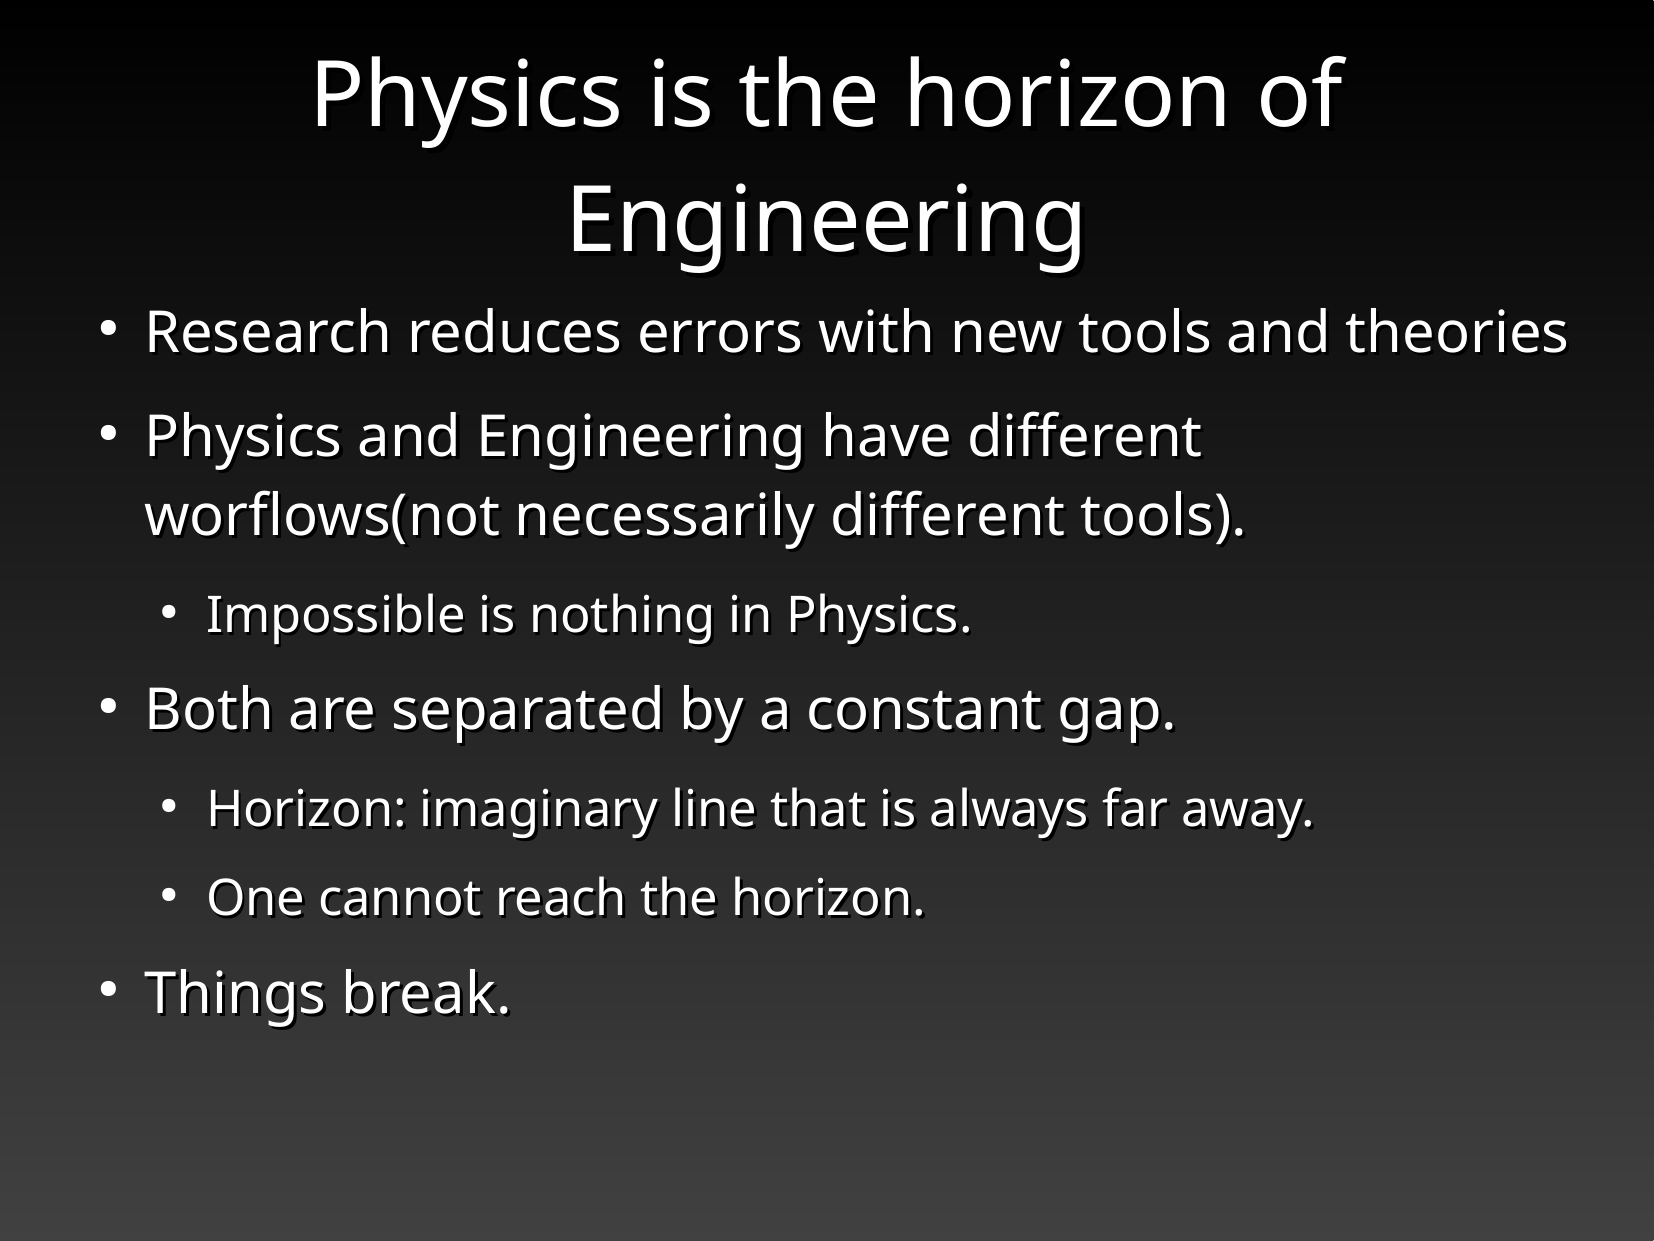

# Physics is the horizon of Engineering
Research reduces errors with new tools and theories
Physics and Engineering have different worflows(not necessarily different tools).
Impossible is nothing in Physics.
Both are separated by a constant gap.
Horizon: imaginary line that is always far away.
One cannot reach the horizon.
Things break.